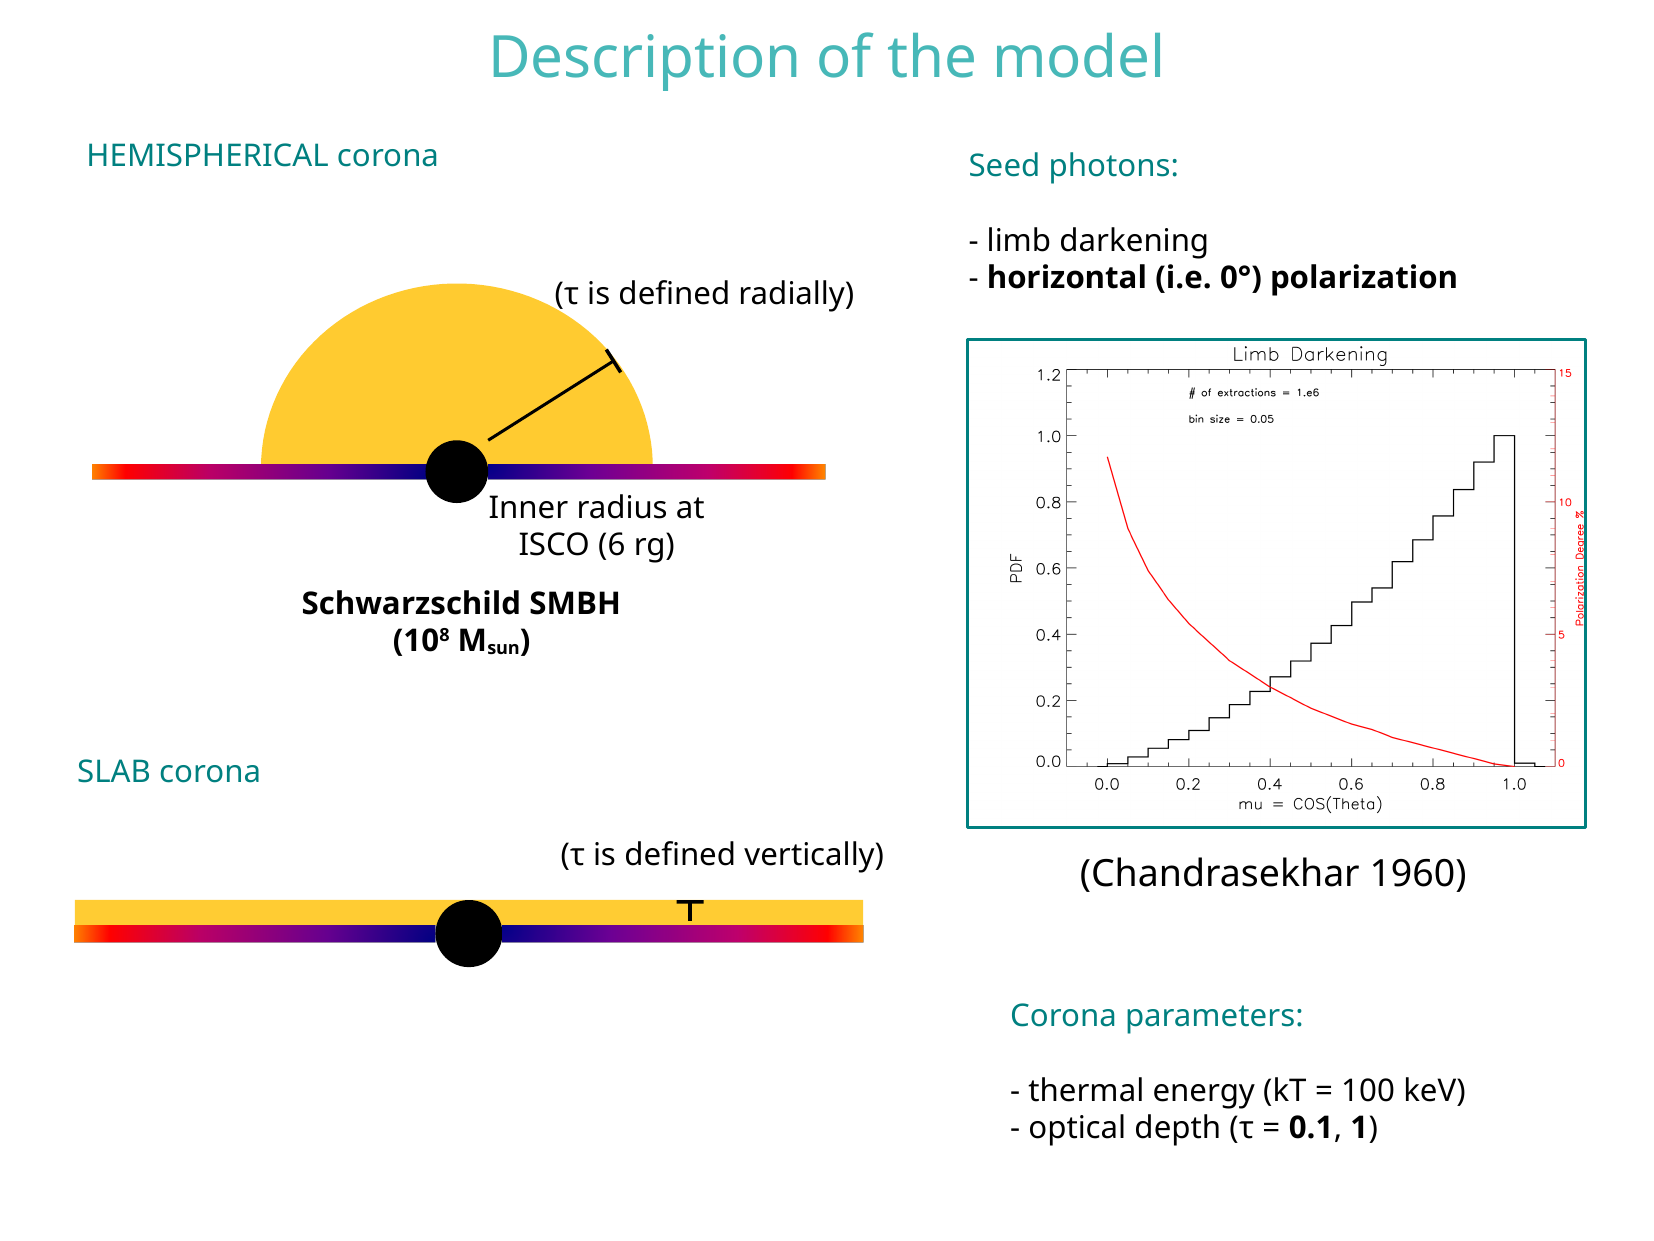

# Description of the model
HEMISPHERICAL corona
Seed photons:
- limb darkening
- horizontal (i.e. 0°) polarization
(τ is defined radially)
Inner radius at ISCO (6 rg)
Schwarzschild SMBH (108 Msun)
SLAB corona
(τ is defined vertically)
(Chandrasekhar 1960)
Corona parameters:
- thermal energy (kT = 100 keV)
- optical depth (τ = 0.1, 1)